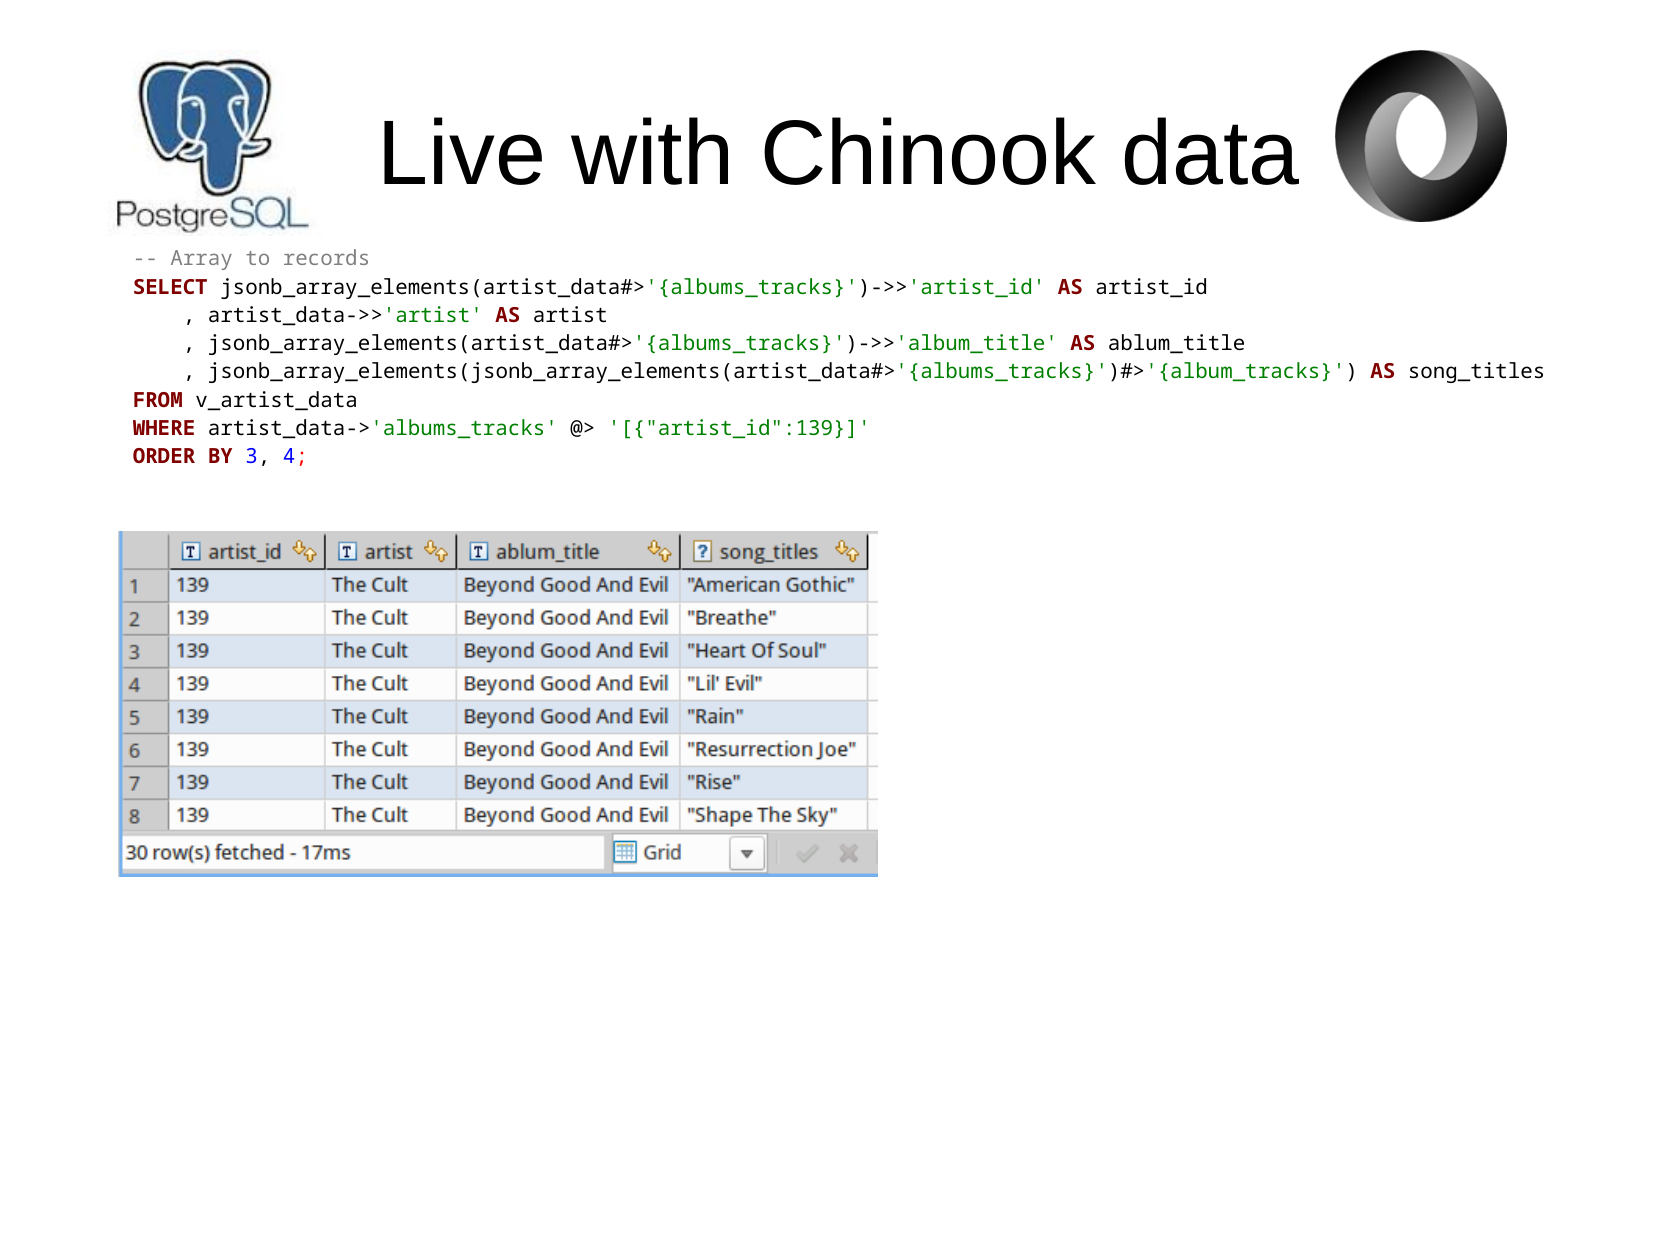

# Live with Chinook data
-- Array to records
SELECT jsonb_array_elements(artist_data#>'{albums_tracks}')->>'artist_id' AS artist_id
 , artist_data->>'artist' AS artist
 , jsonb_array_elements(artist_data#>'{albums_tracks}')->>'album_title' AS ablum_title
 , jsonb_array_elements(jsonb_array_elements(artist_data#>'{albums_tracks}')#>'{album_tracks}') AS song_titles
FROM v_artist_data
WHERE artist_data->'albums_tracks' @> '[{"artist_id":139}]'
ORDER BY 3, 4;